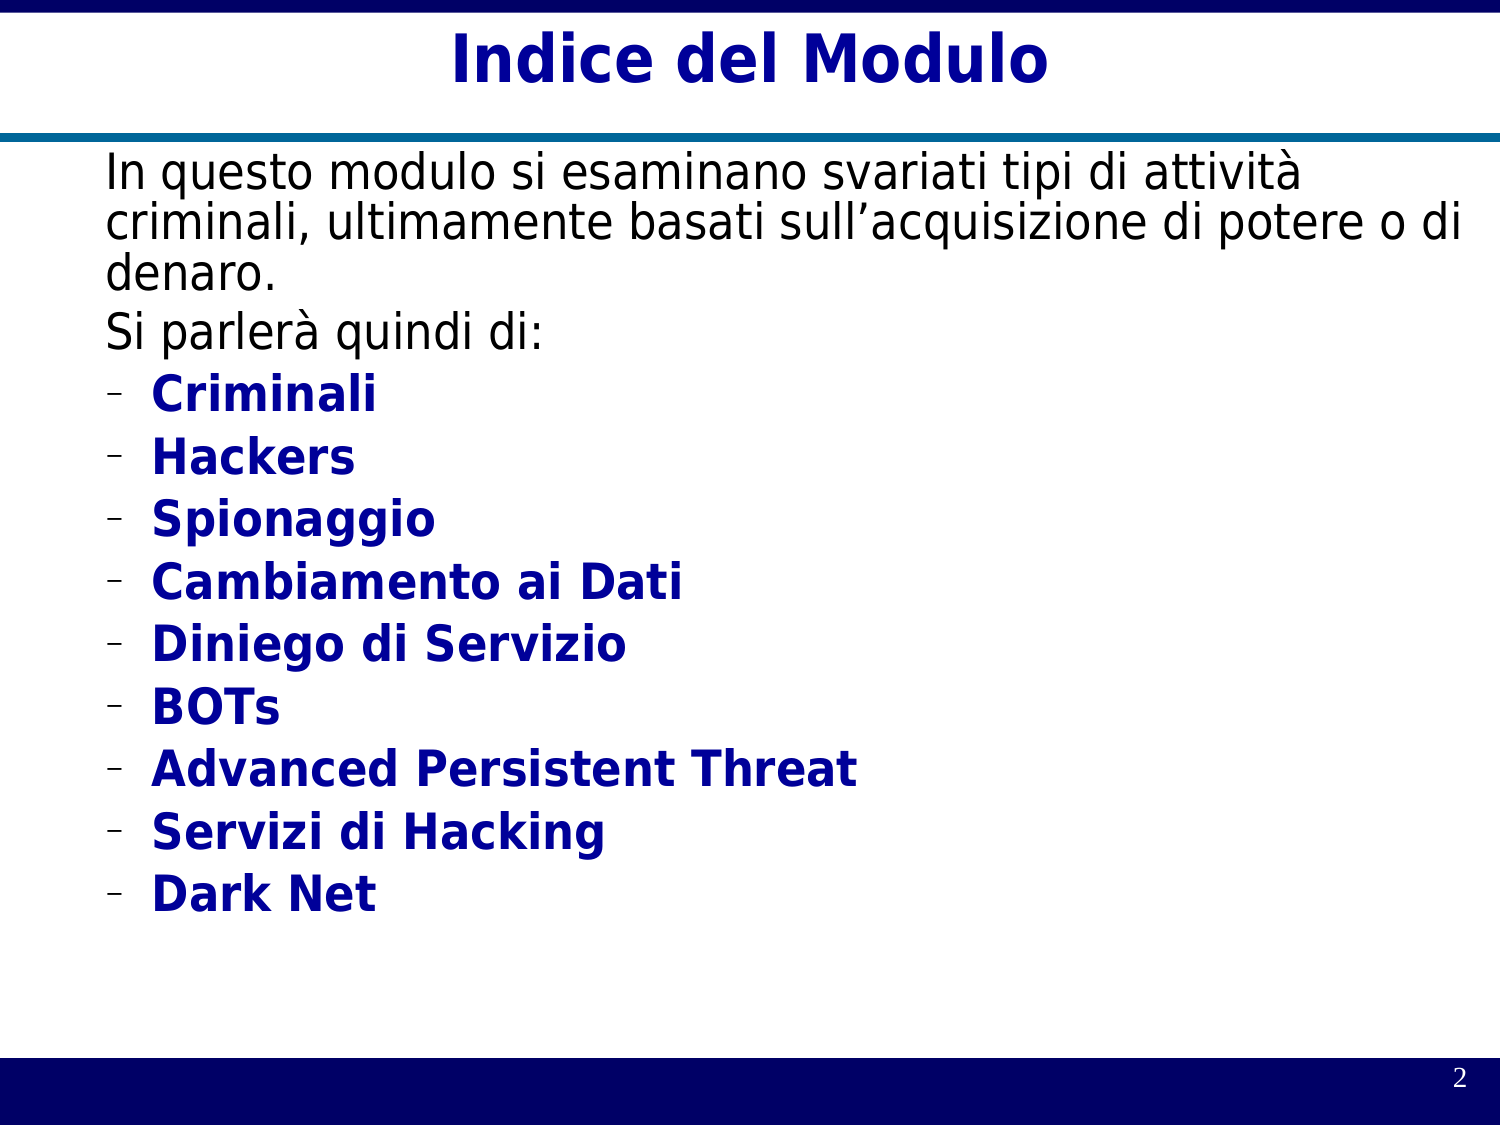

# Indice del Modulo
In questo modulo si esaminano svariati tipi di attività criminali, ultimamente basati sull’acquisizione di potere o di denaro.
Si parlerà quindi di:
Criminali
Hackers
Spionaggio
Cambiamento ai Dati
Diniego di Servizio
BOTs
Advanced Persistent Threat
Servizi di Hacking
Dark Net